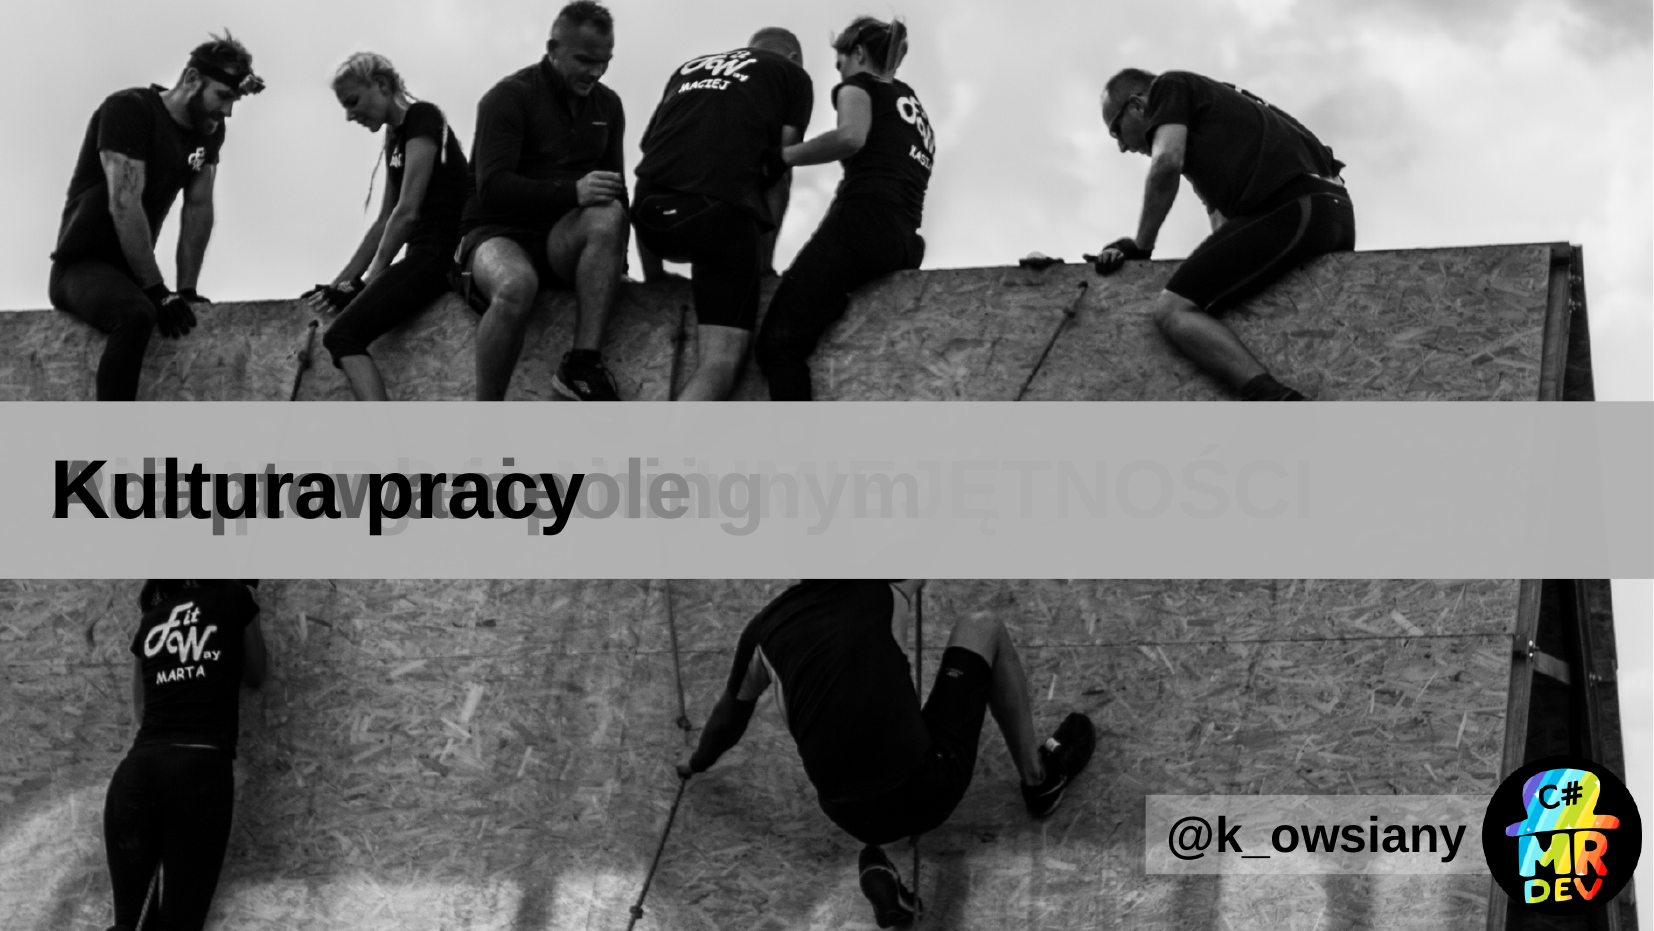

UNIWERSALNE UMIEJĘTNOŚCI
Nie utrudnianie innym
Pair programming
Praca w zespole
Adaptowanie
Kultura pracy
@k_owsiany